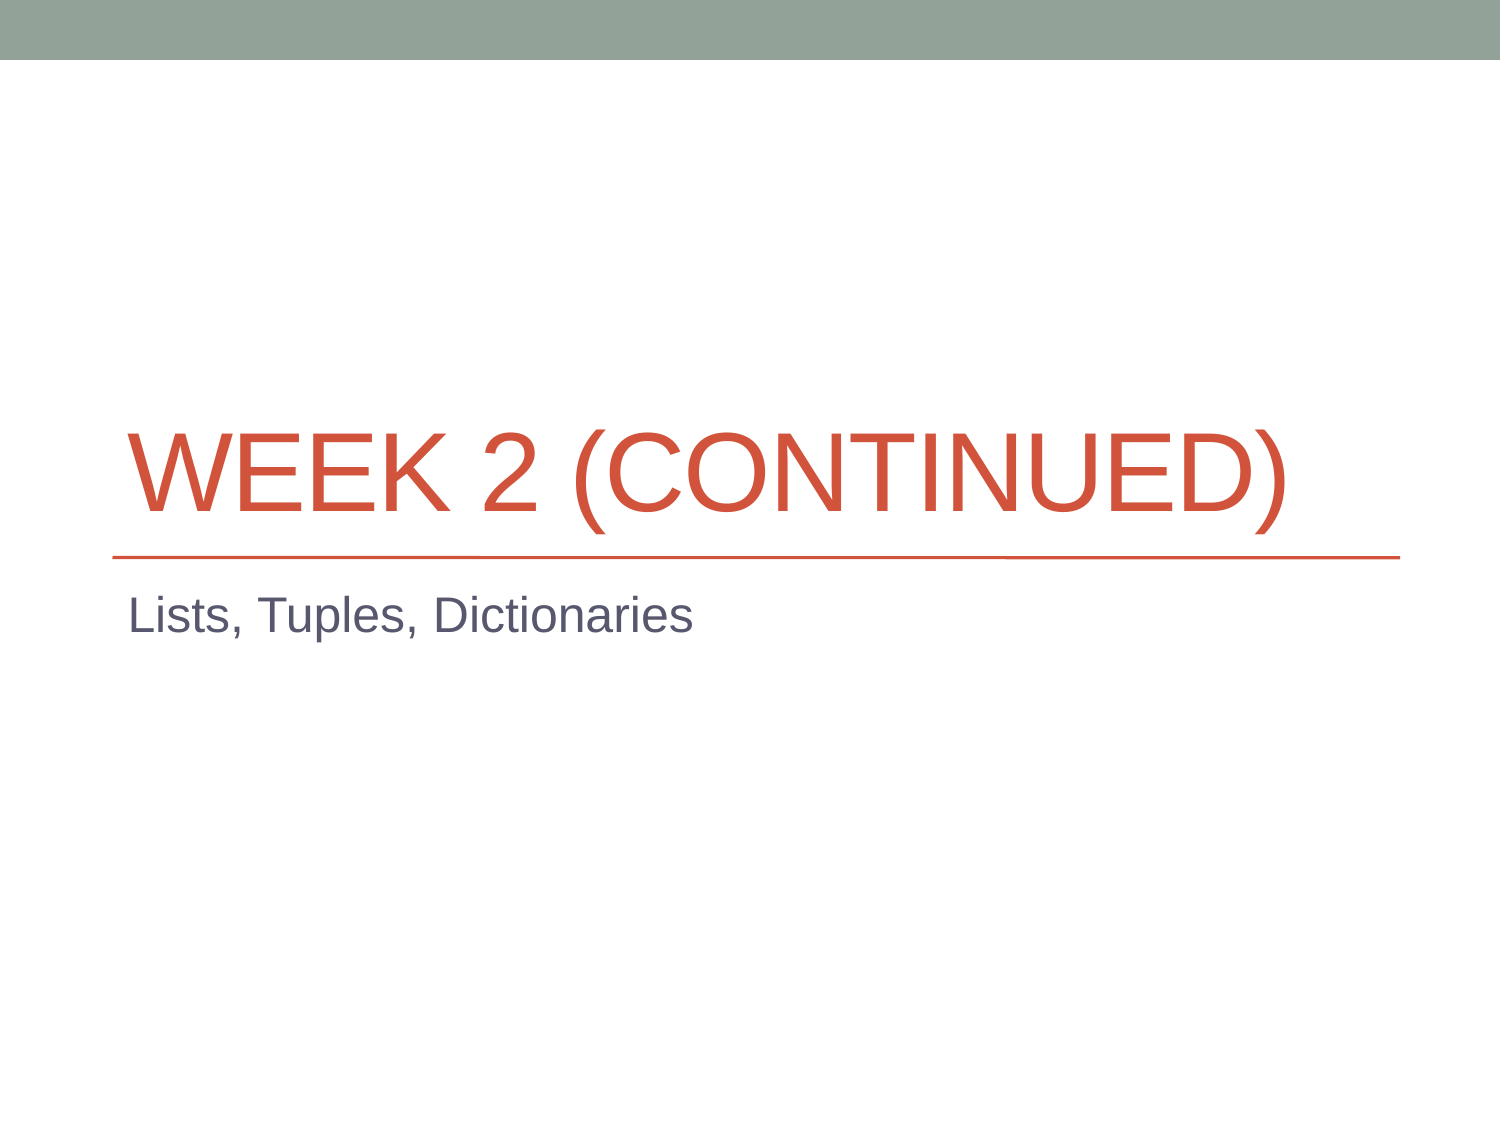

# Week 2 (Continued)
Lists, Tuples, Dictionaries